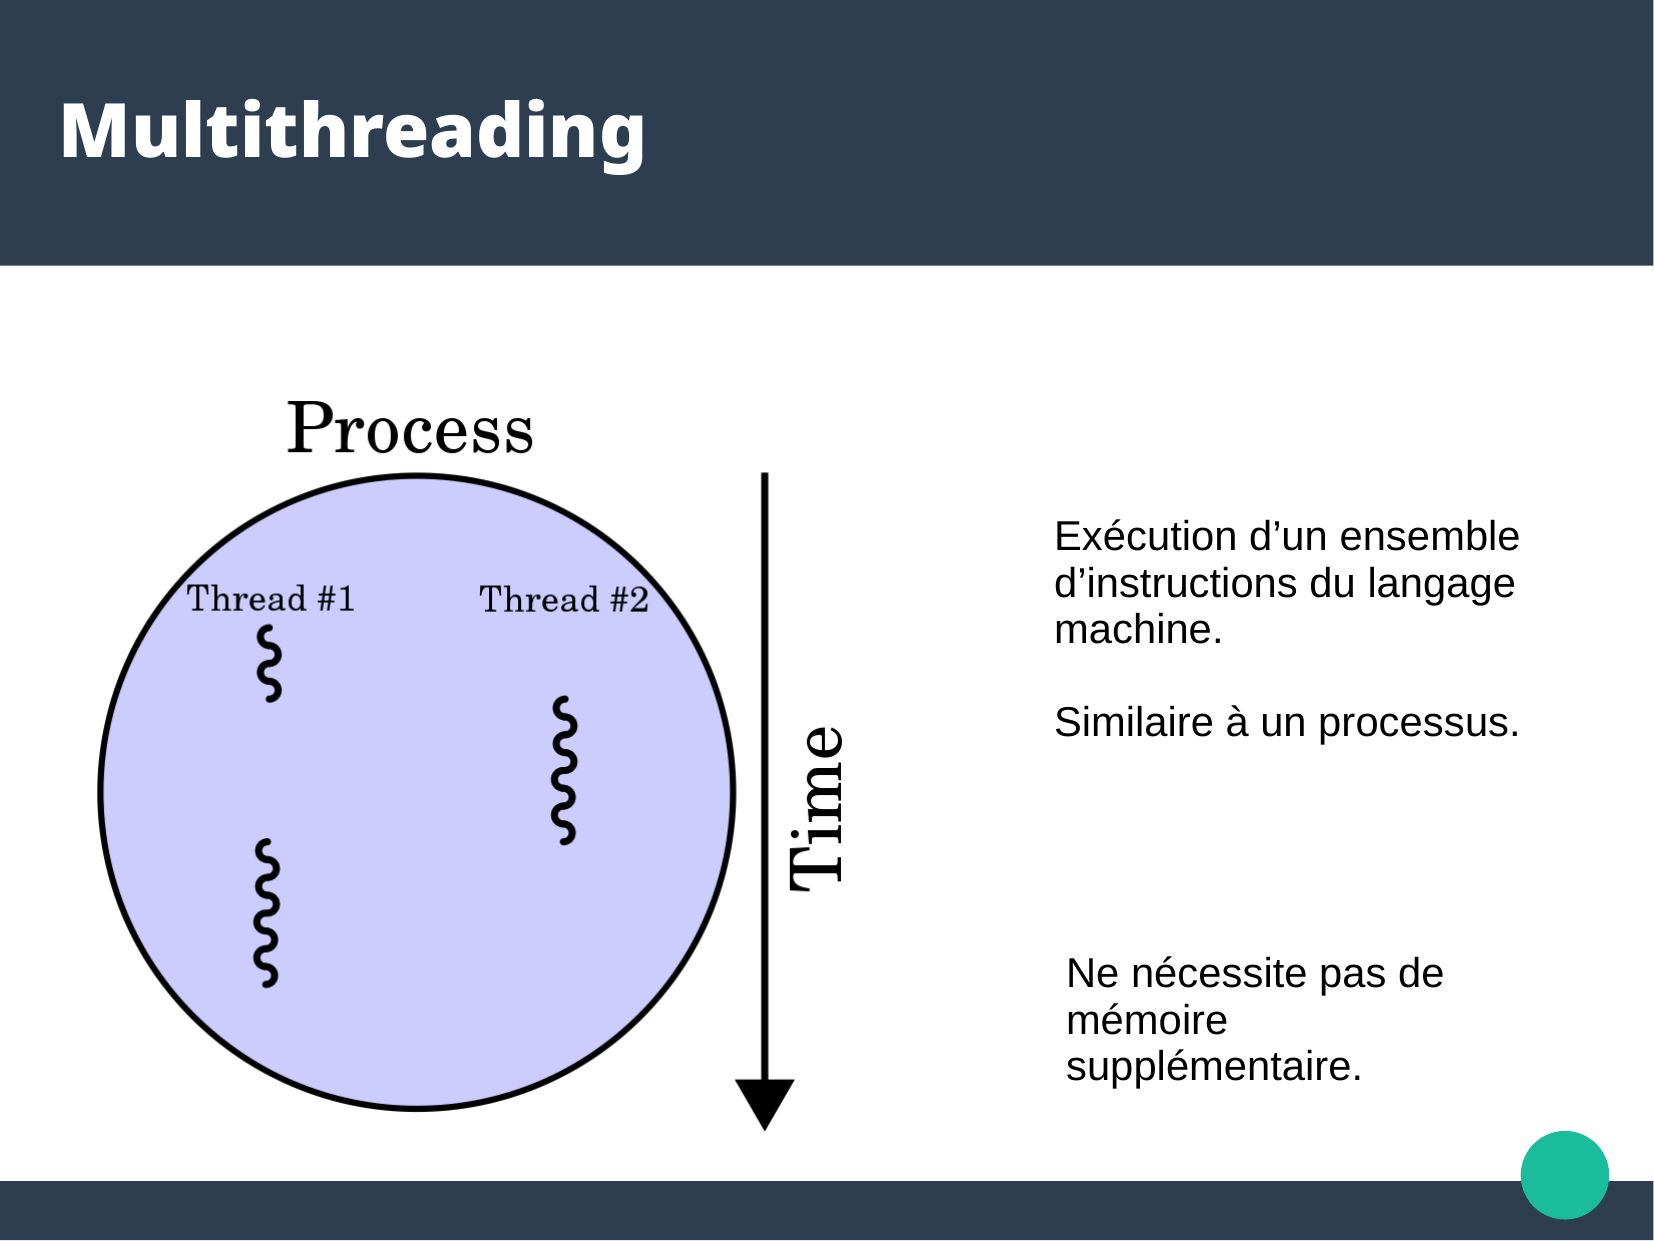

# Multithreading
Exécution d’un ensemble d’instructions du langage machine.
Similaire à un processus.
Ne nécessite pas de mémoire supplémentaire.